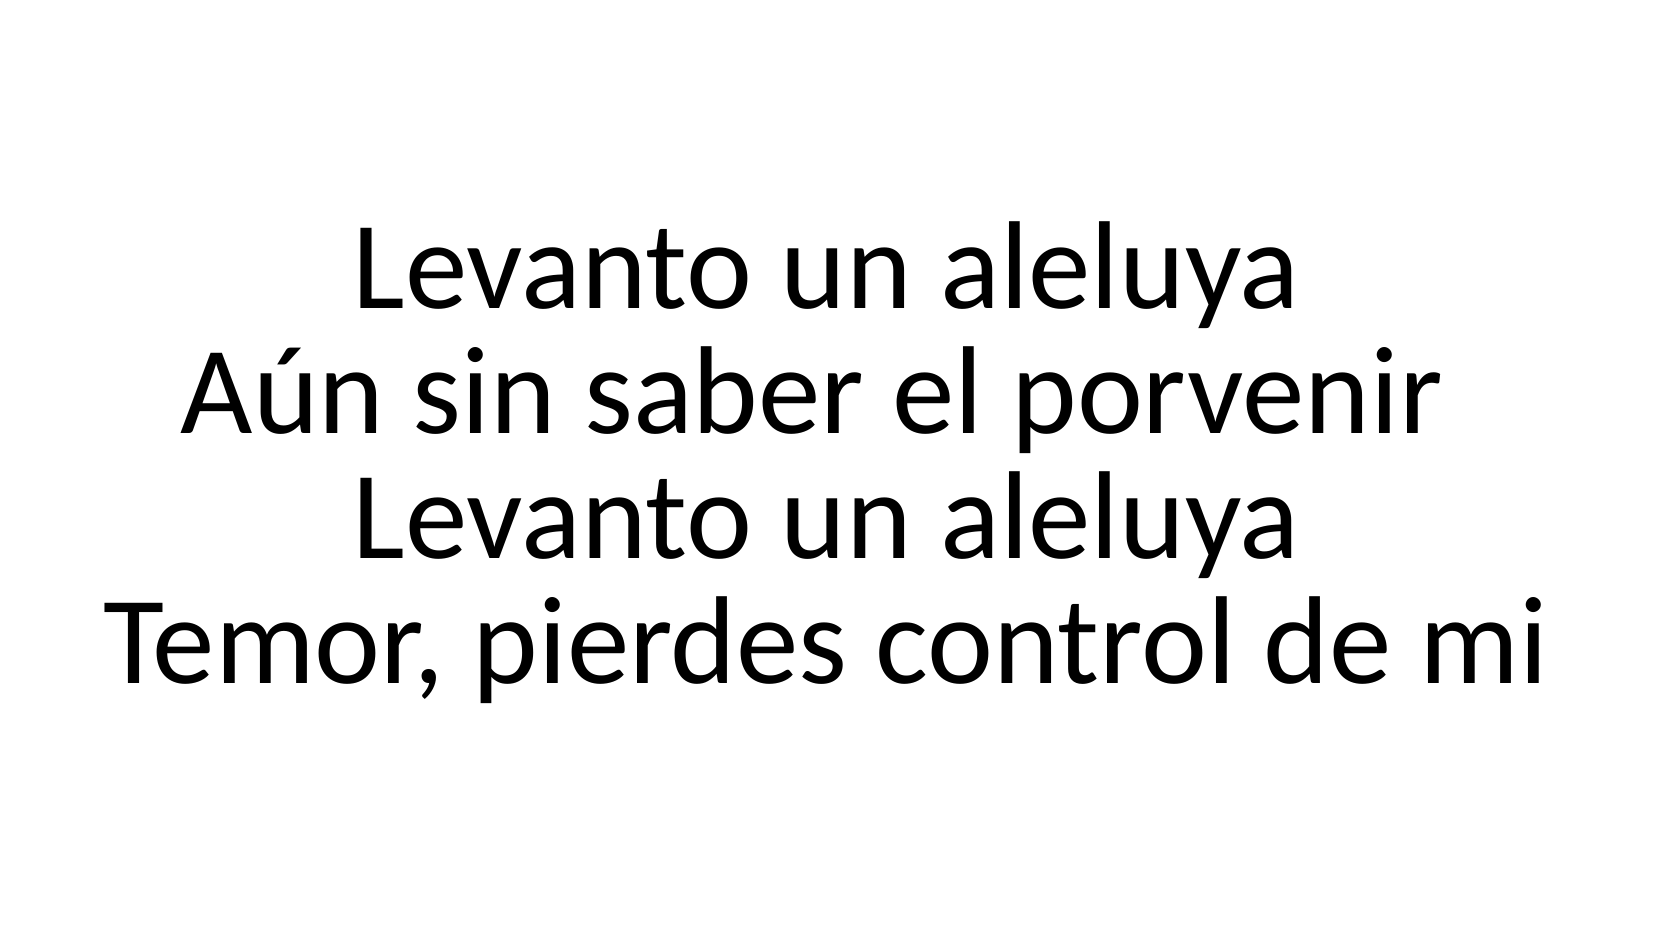

# Levanto un aleluya Aún sin saber el porvenir Levanto un aleluya Temor, pierdes control de mi